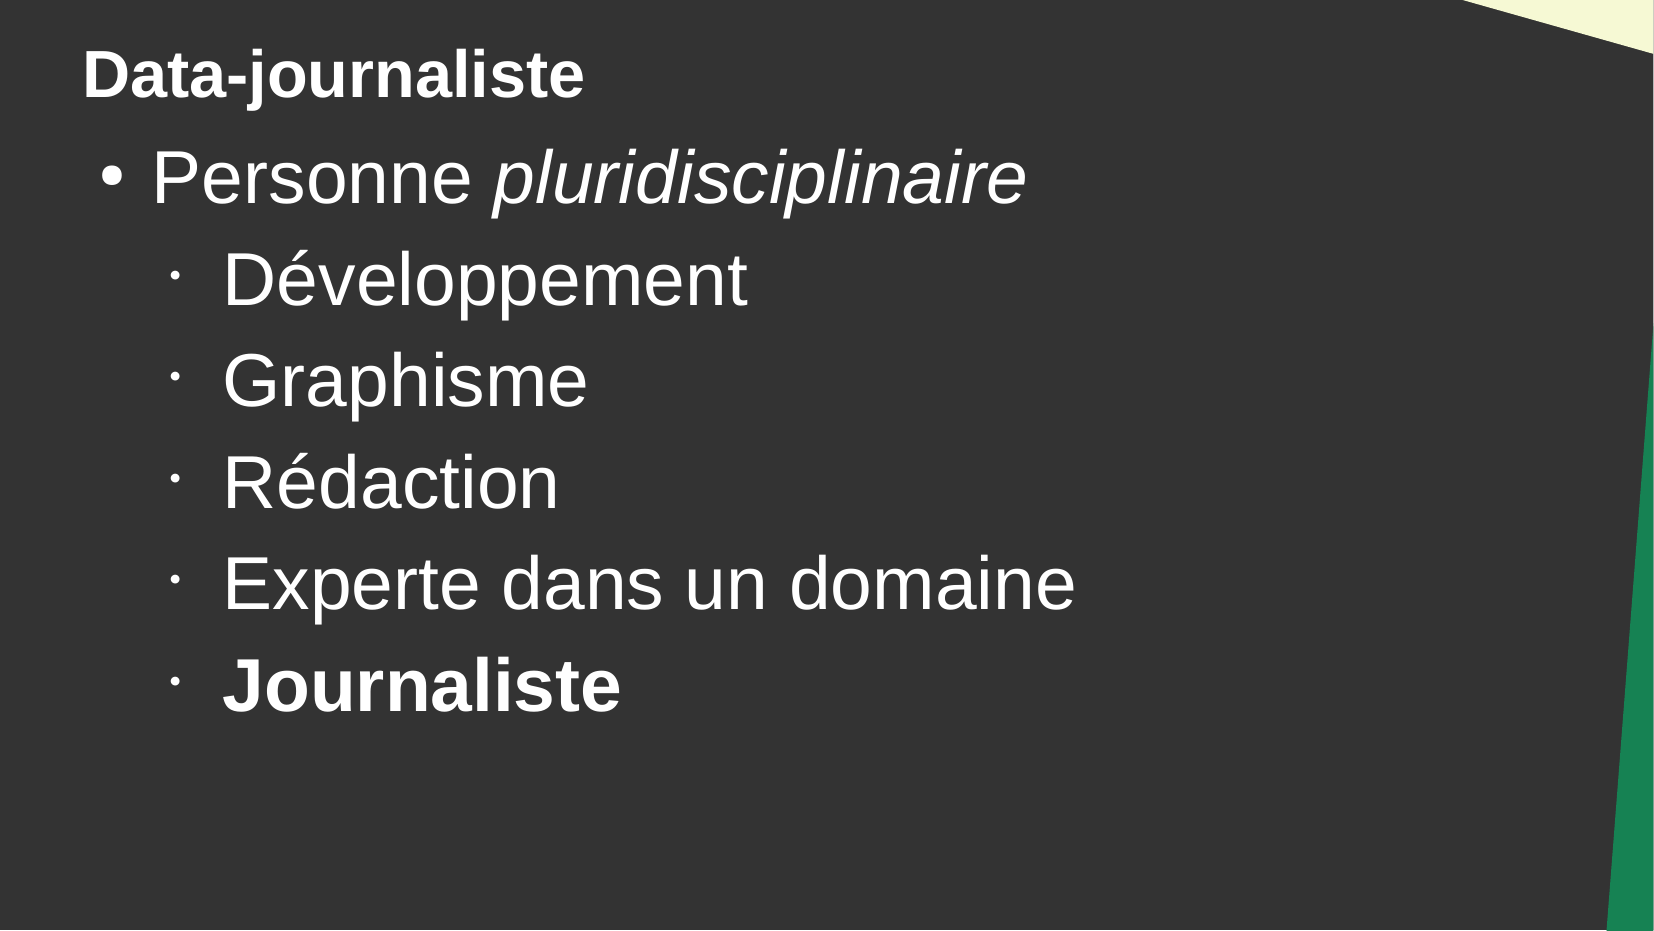

# Data-journaliste
Personne pluridisciplinaire
Développement
Graphisme
Rédaction
Experte dans un domaine
Journaliste